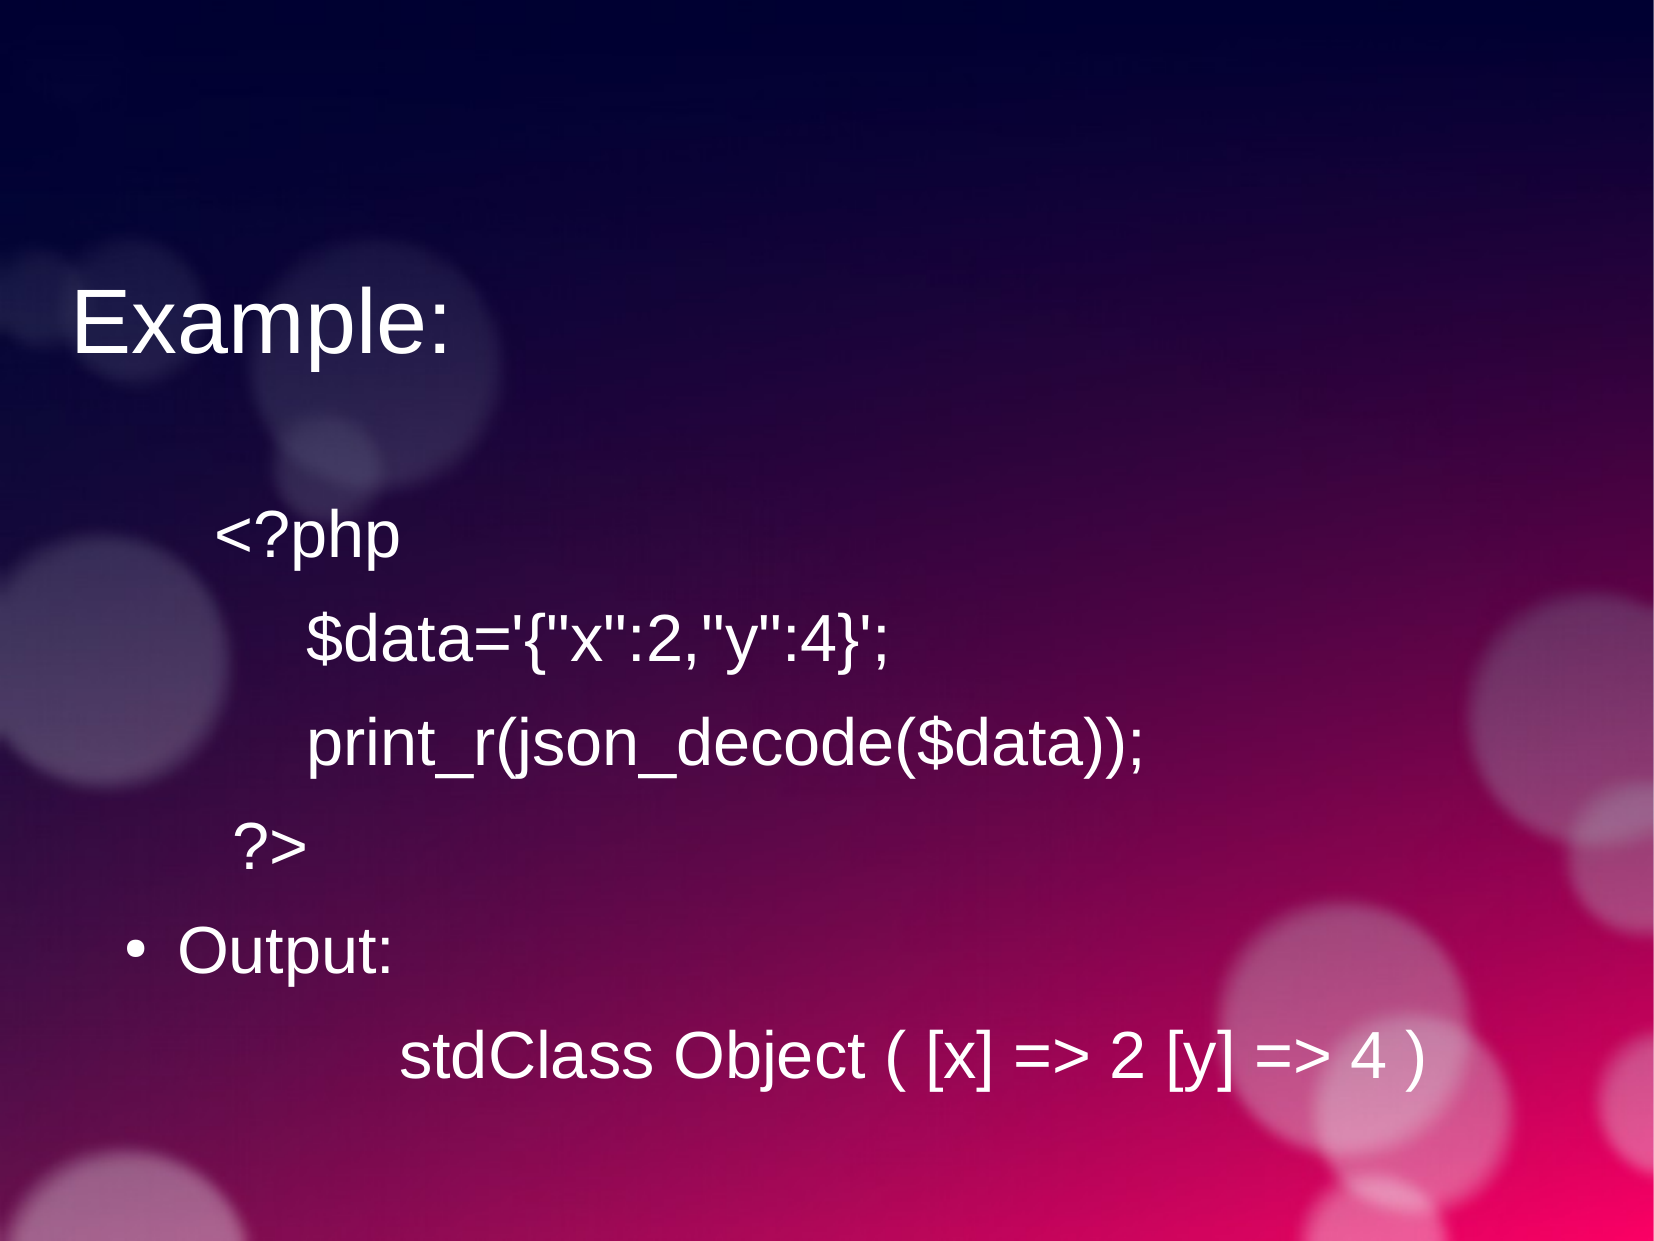

# Example:
 <?php
 $data='{"x":2,"y":4}';
 print_r(json_decode($data));
 ?>
Output:
 stdClass Object ( [x] => 2 [y] => 4 )